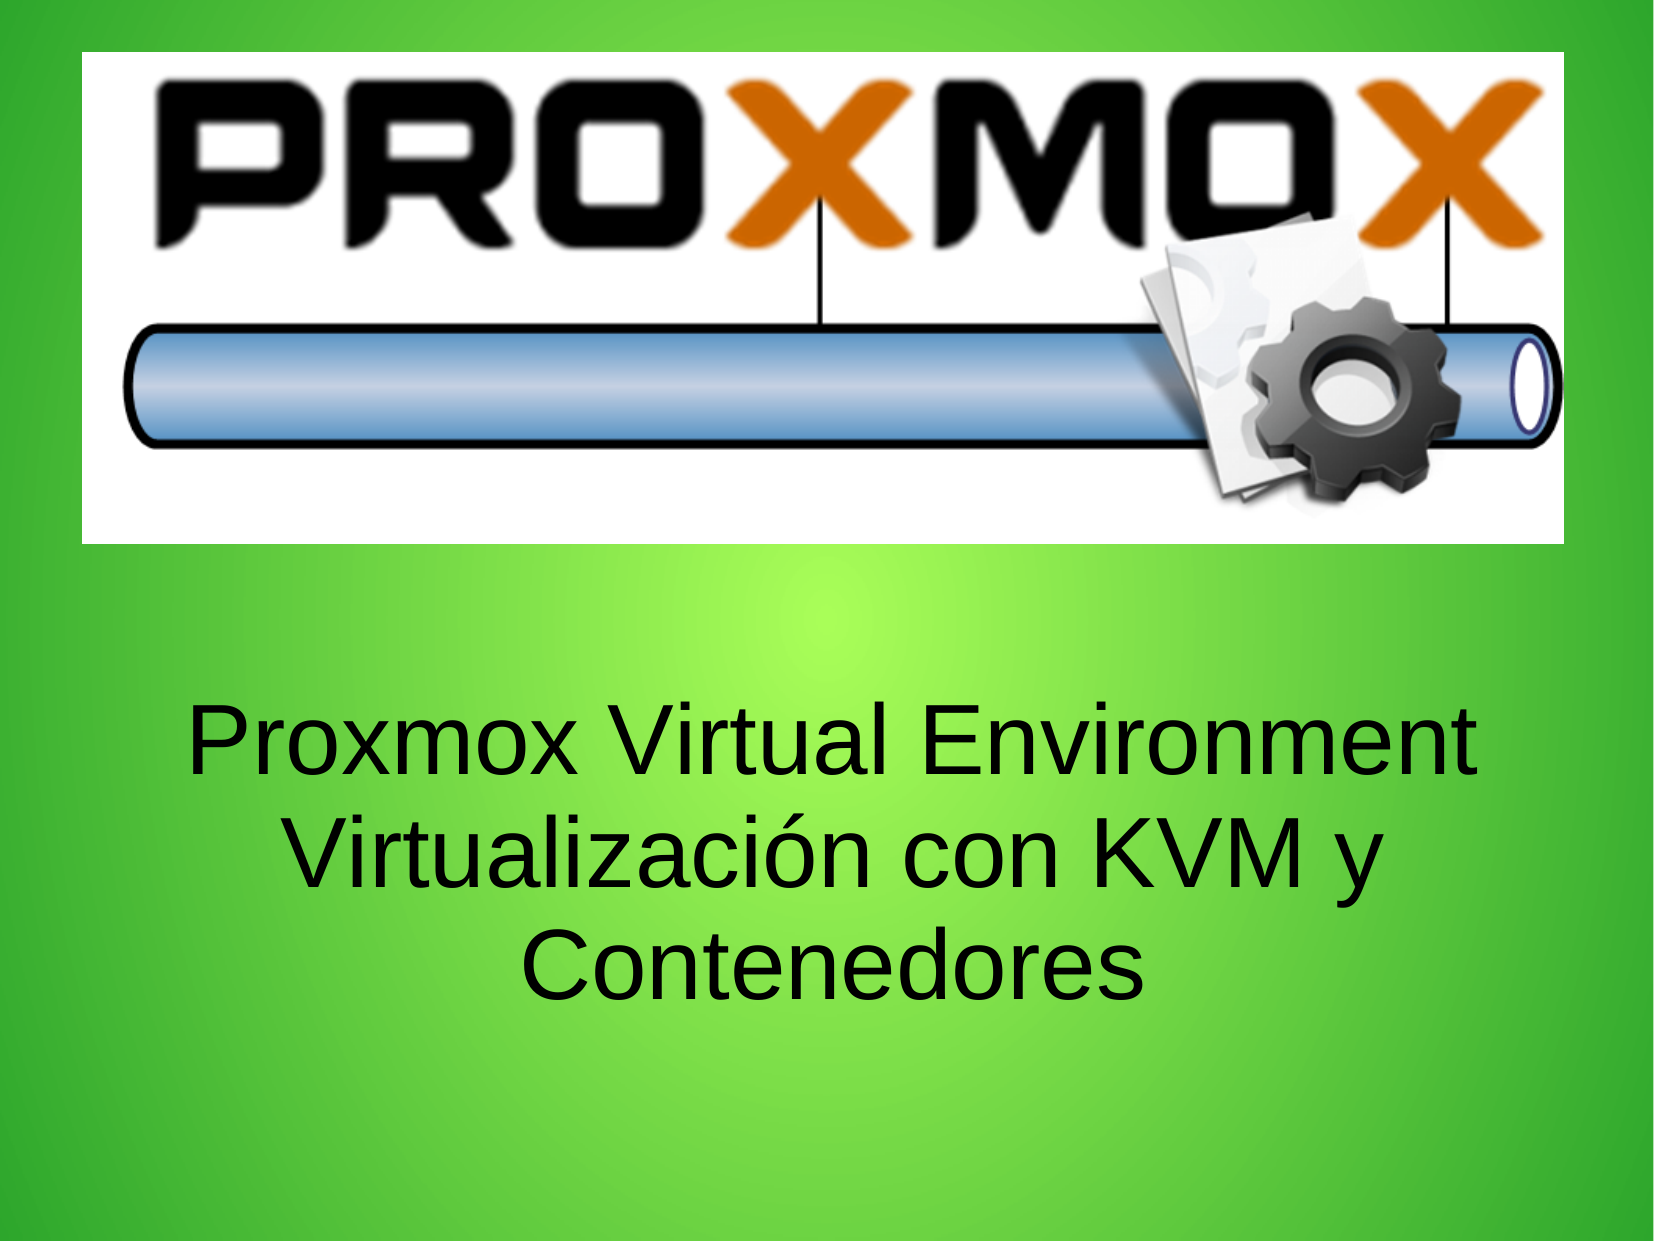

Proxmox Virtual Environment
Virtualización con KVM y Contenedores